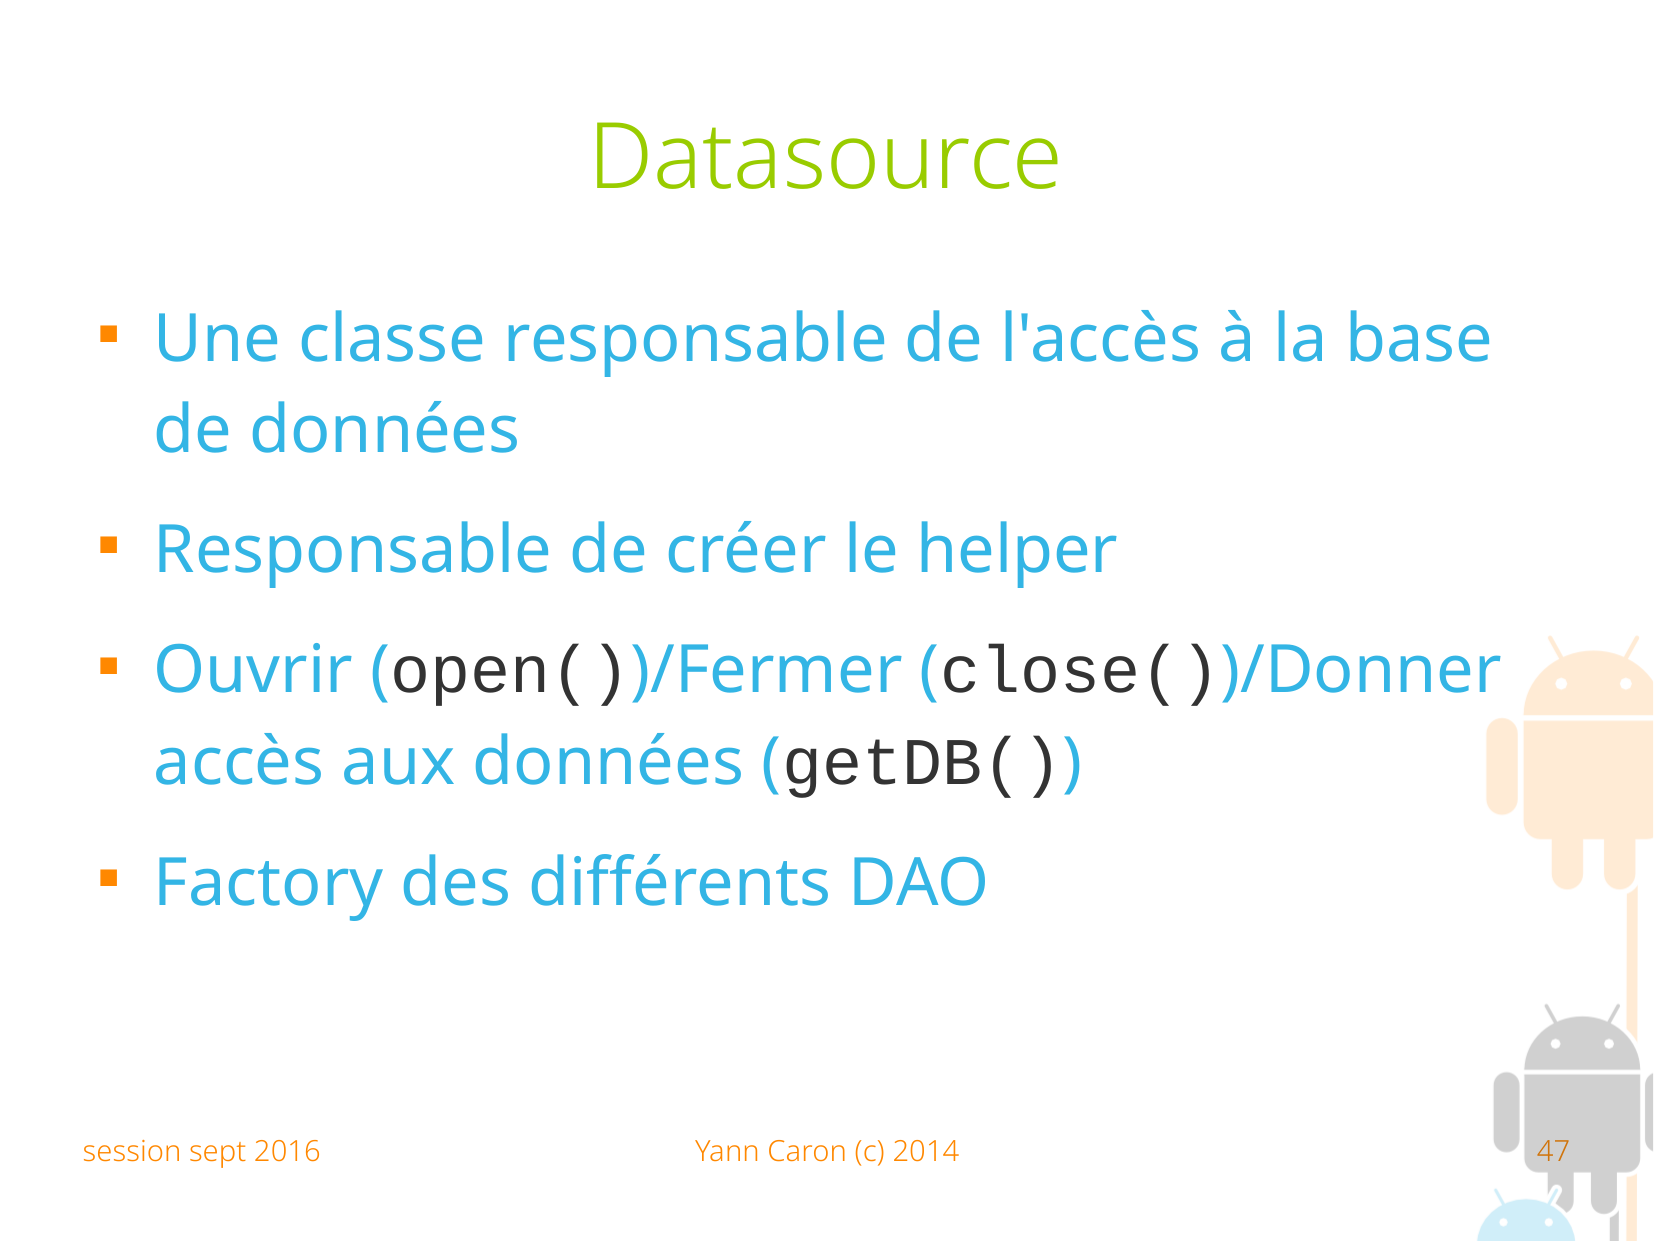

# Datasource
Une classe responsable de l'accès à la base de données
Responsable de créer le helper
Ouvrir (open())/Fermer (close())/Donner accès aux données (getDB())
Factory des différents DAO
session sept 2016
Yann Caron (c) 2014
47